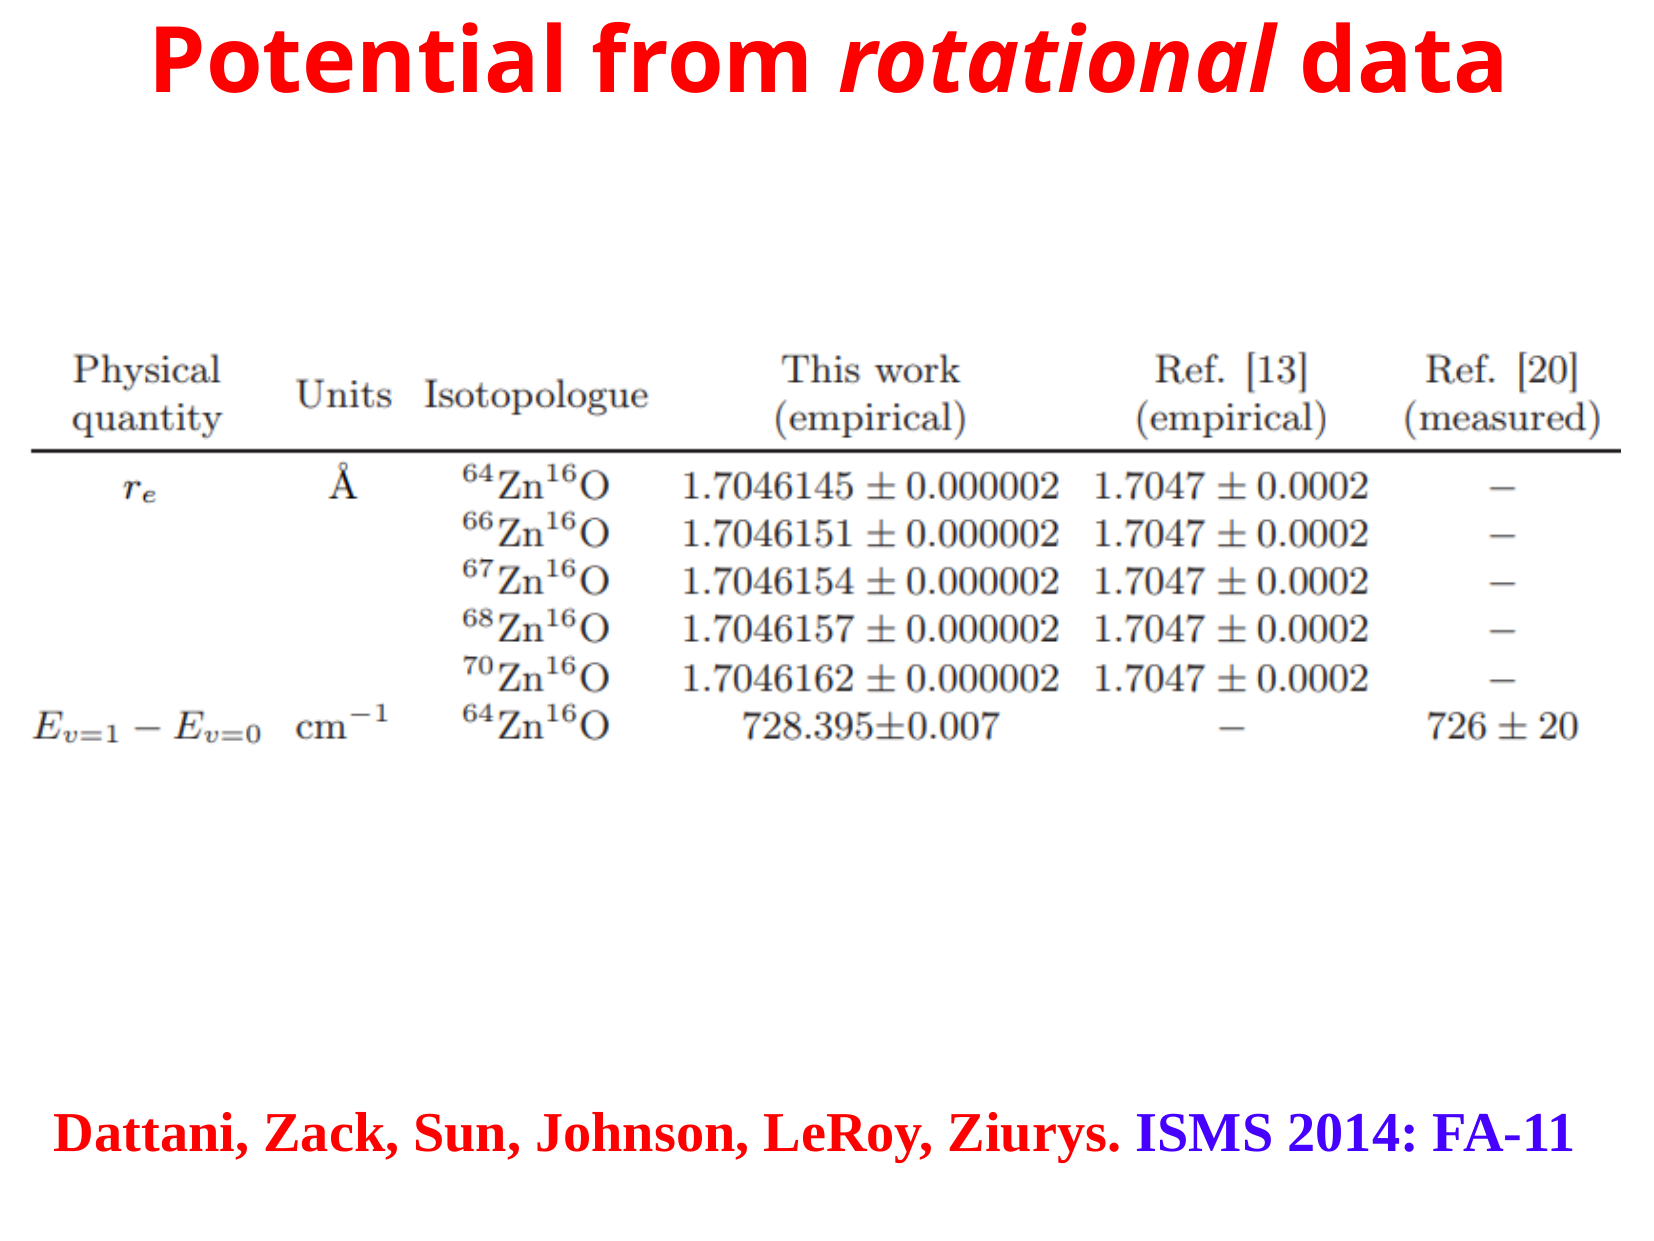

Potential from rotational data
 Dattani, Zack, Sun, Johnson, LeRoy, Ziurys. ISMS 2014: FA-11